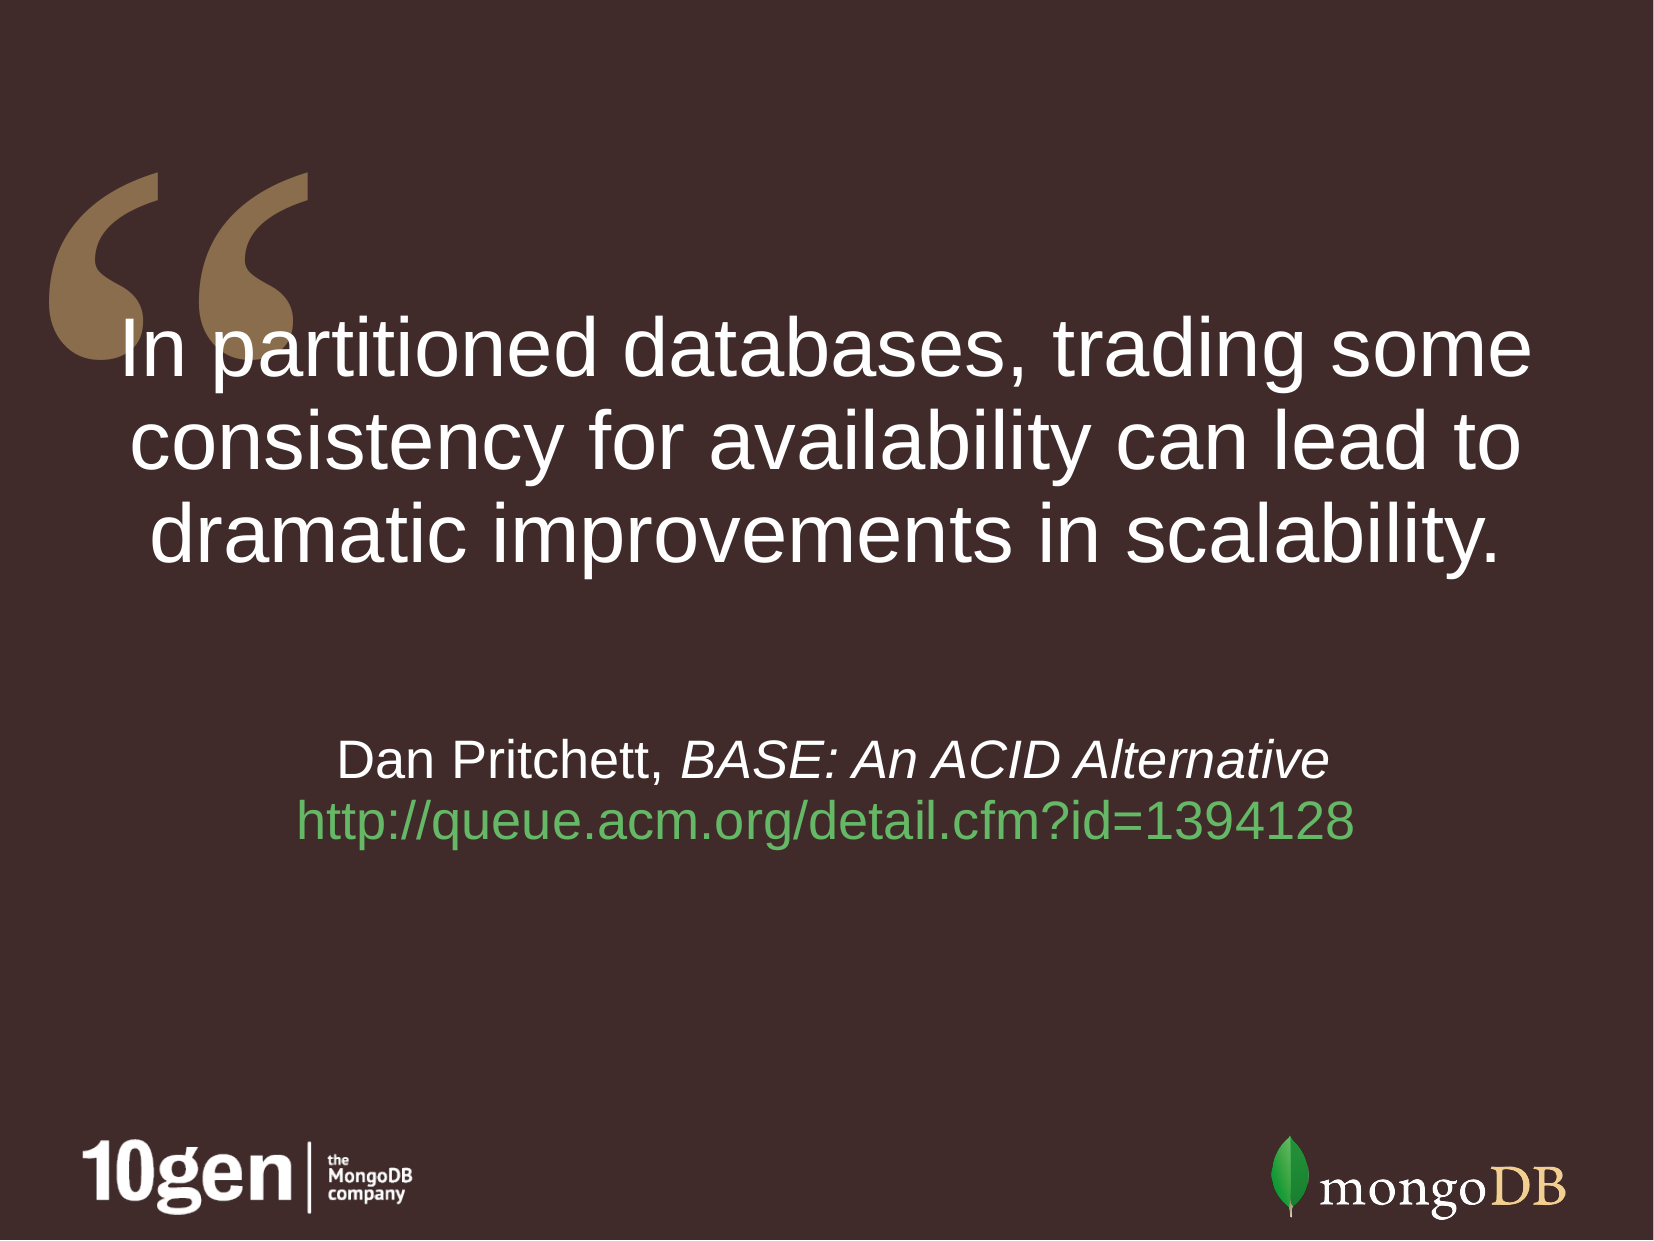

“
# In partitioned databases, trading some consistency for availability can lead to dramatic improvements in scalability.
 Dan Pritchett, BASE: An ACID Alternative
http://queue.acm.org/detail.cfm?id=1394128